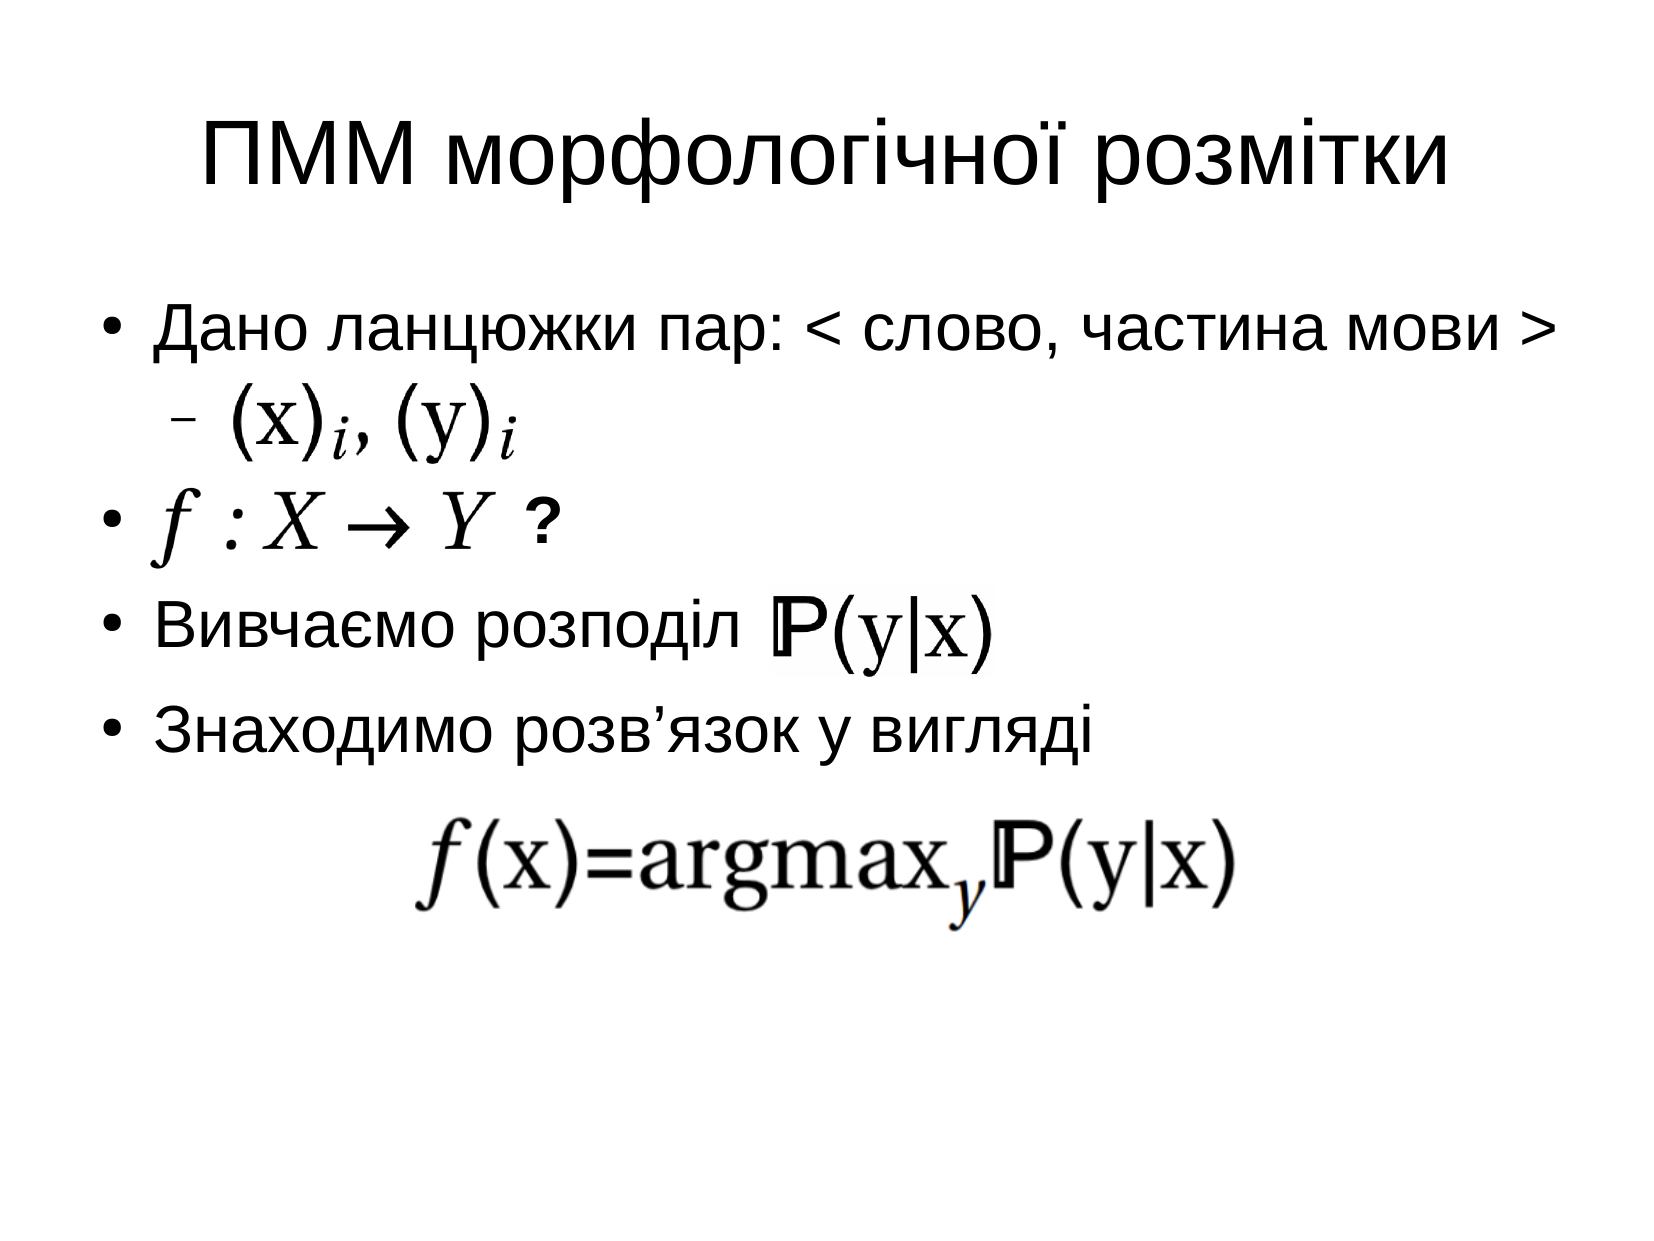

# ПММ морфологічної розмітки
Дано ланцюжки пар: < слово, частина мови >
 ?
Вивчаємо розподіл
Знаходимо розв’язок у вигляді